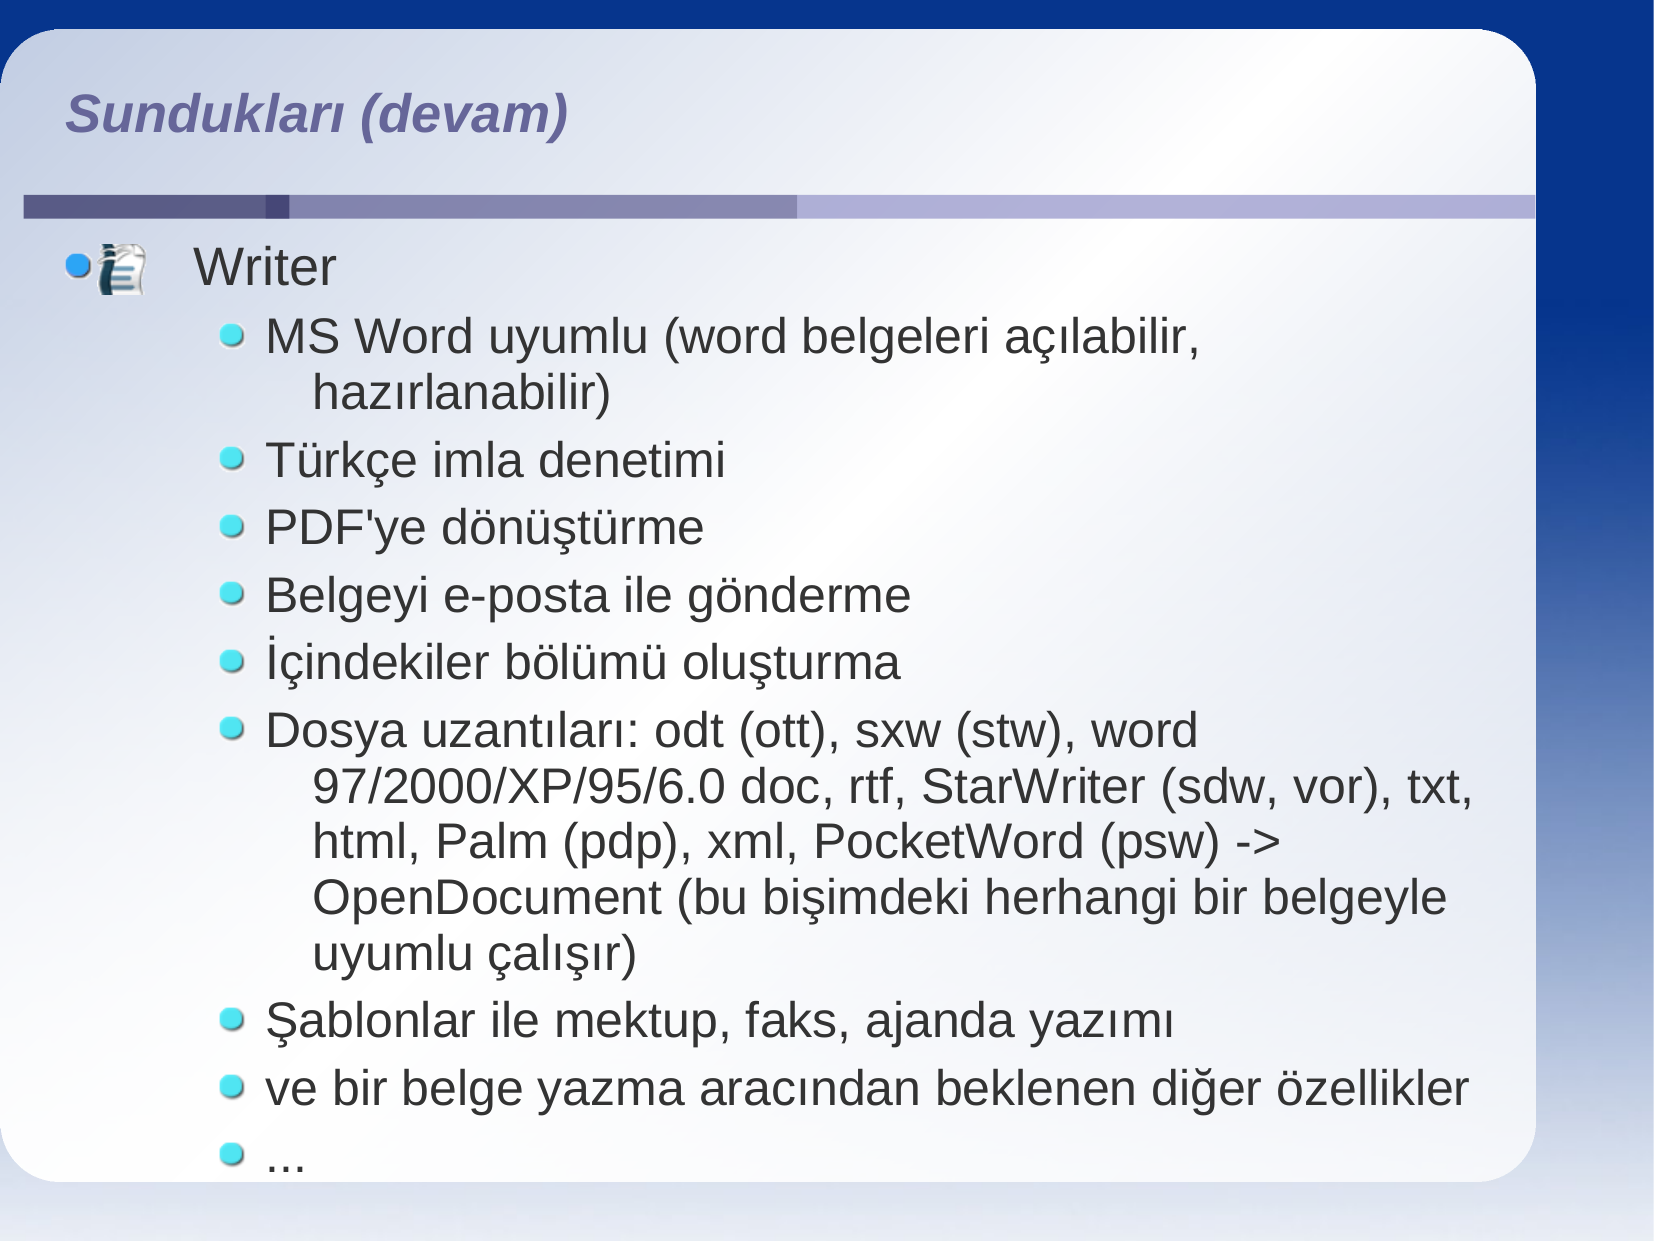

# Sundukları (devam)
 Writer
MS Word uyumlu (word belgeleri açılabilir, hazırlanabilir)
Türkçe imla denetimi
PDF'ye dönüştürme
Belgeyi e-posta ile gönderme
İçindekiler bölümü oluşturma
Dosya uzantıları: odt (ott), sxw (stw), word 97/2000/XP/95/6.0 doc, rtf, StarWriter (sdw, vor), txt, html, Palm (pdp), xml, PocketWord (psw) -> OpenDocument (bu bişimdeki herhangi bir belgeyle uyumlu çalışır)
Şablonlar ile mektup, faks, ajanda yazımı
ve bir belge yazma aracından beklenen diğer özellikler
...